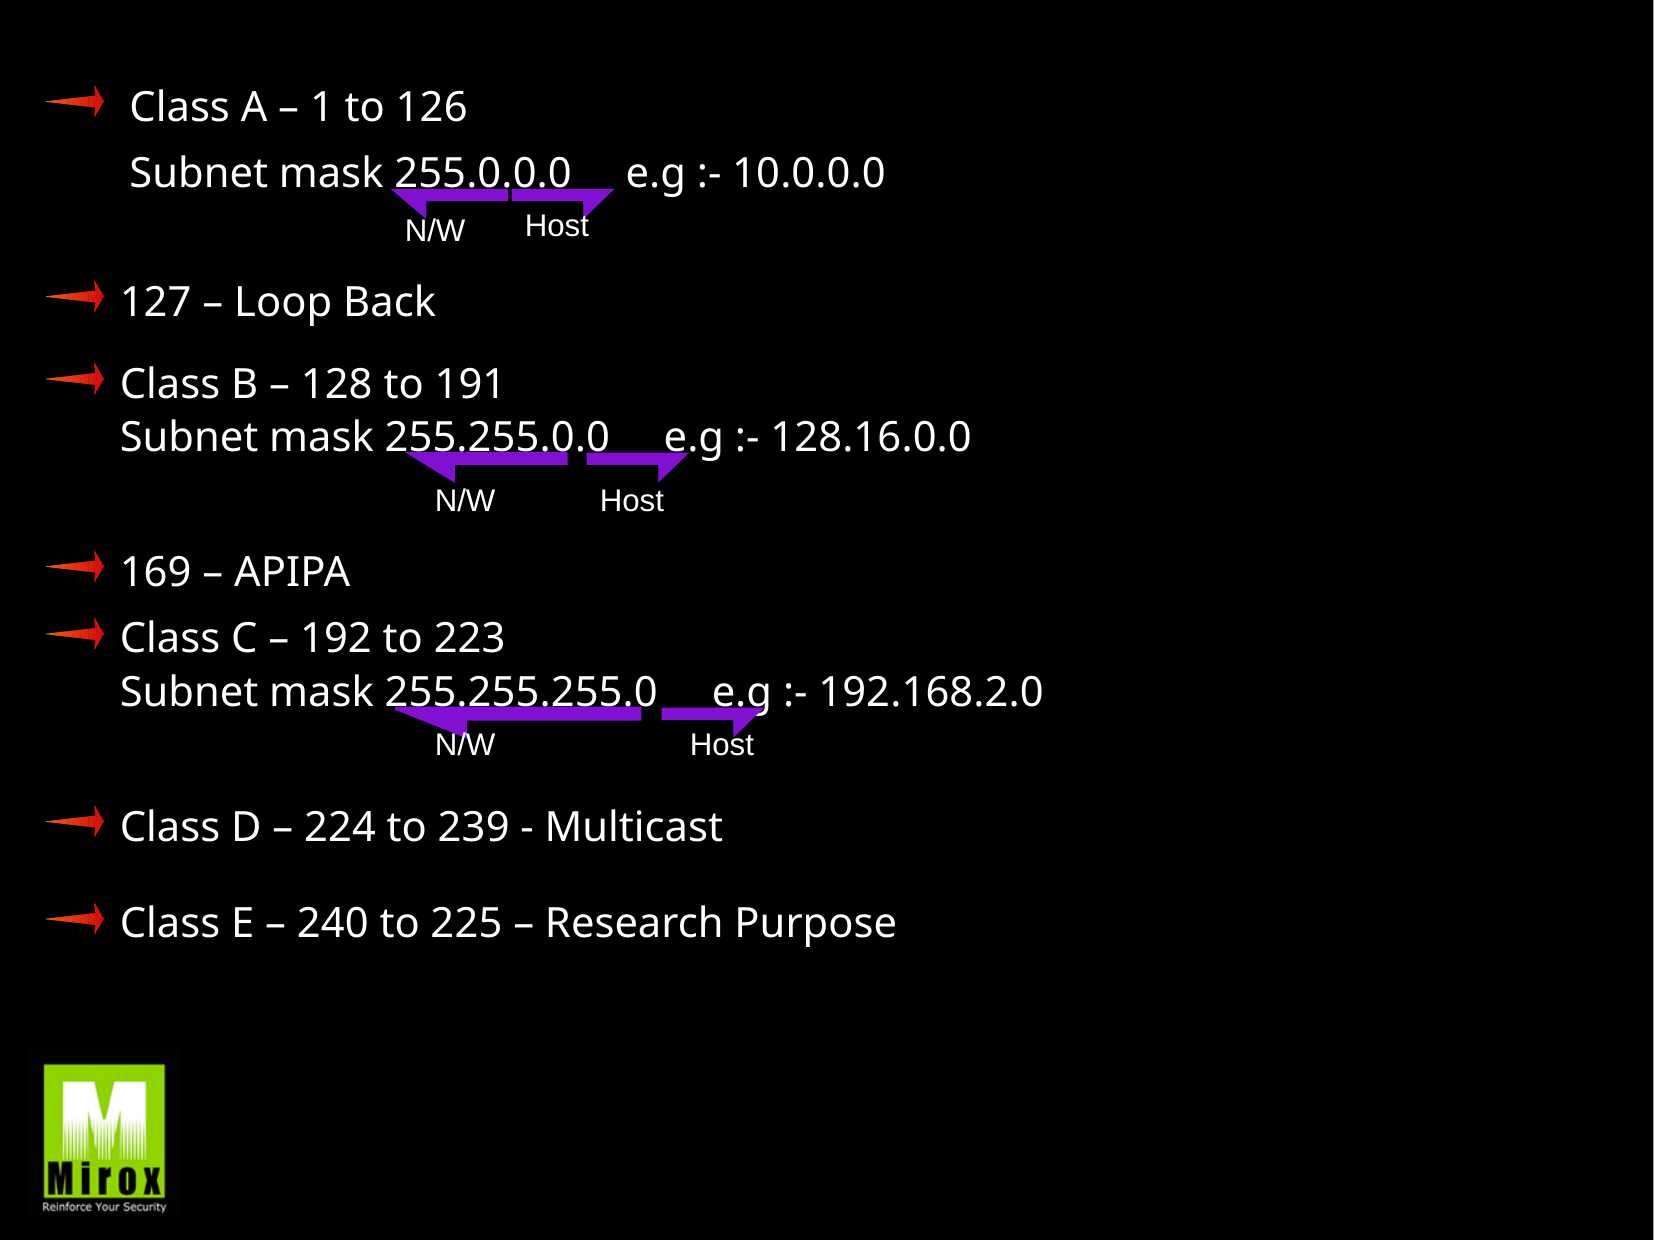

Class A – 1 to 126
Subnet mask 255.0.0.0 e.g :- 10.0.0.0
Host
N/W
127 – Loop Back
Class B – 128 to 191
Subnet mask 255.255.0.0 e.g :- 128.16.0.0
N/W
Host
169 – APIPA
Class C – 192 to 223
Subnet mask 255.255.255.0 e.g :- 192.168.2.0
N/W
Host
Class D – 224 to 239 - Multicast
Class E – 240 to 225 – Research Purpose